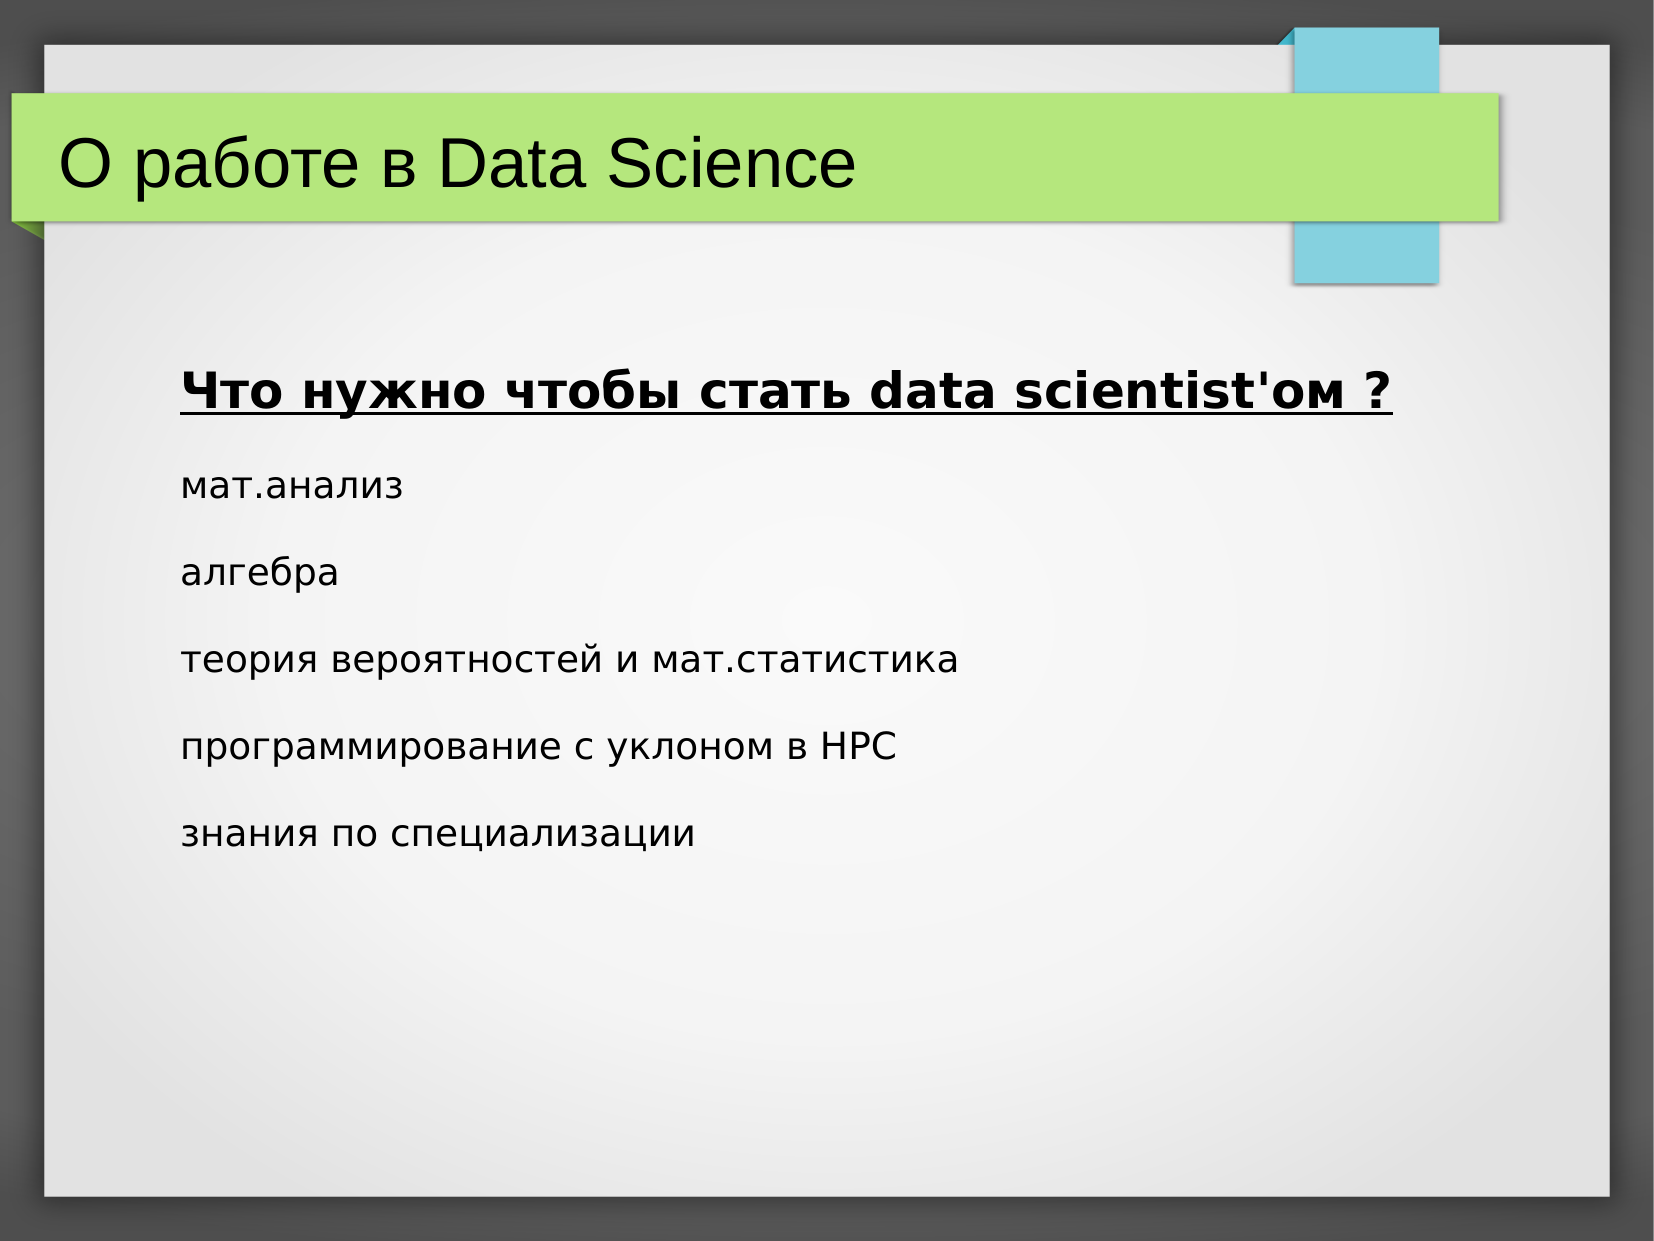

# О работе в Data Science
Что нужно чтобы стать data scientist'ом ?
мат.анализ
алгебра
теория вероятностей и мат.статистика
программирование с уклоном в HPC
знания по специализации